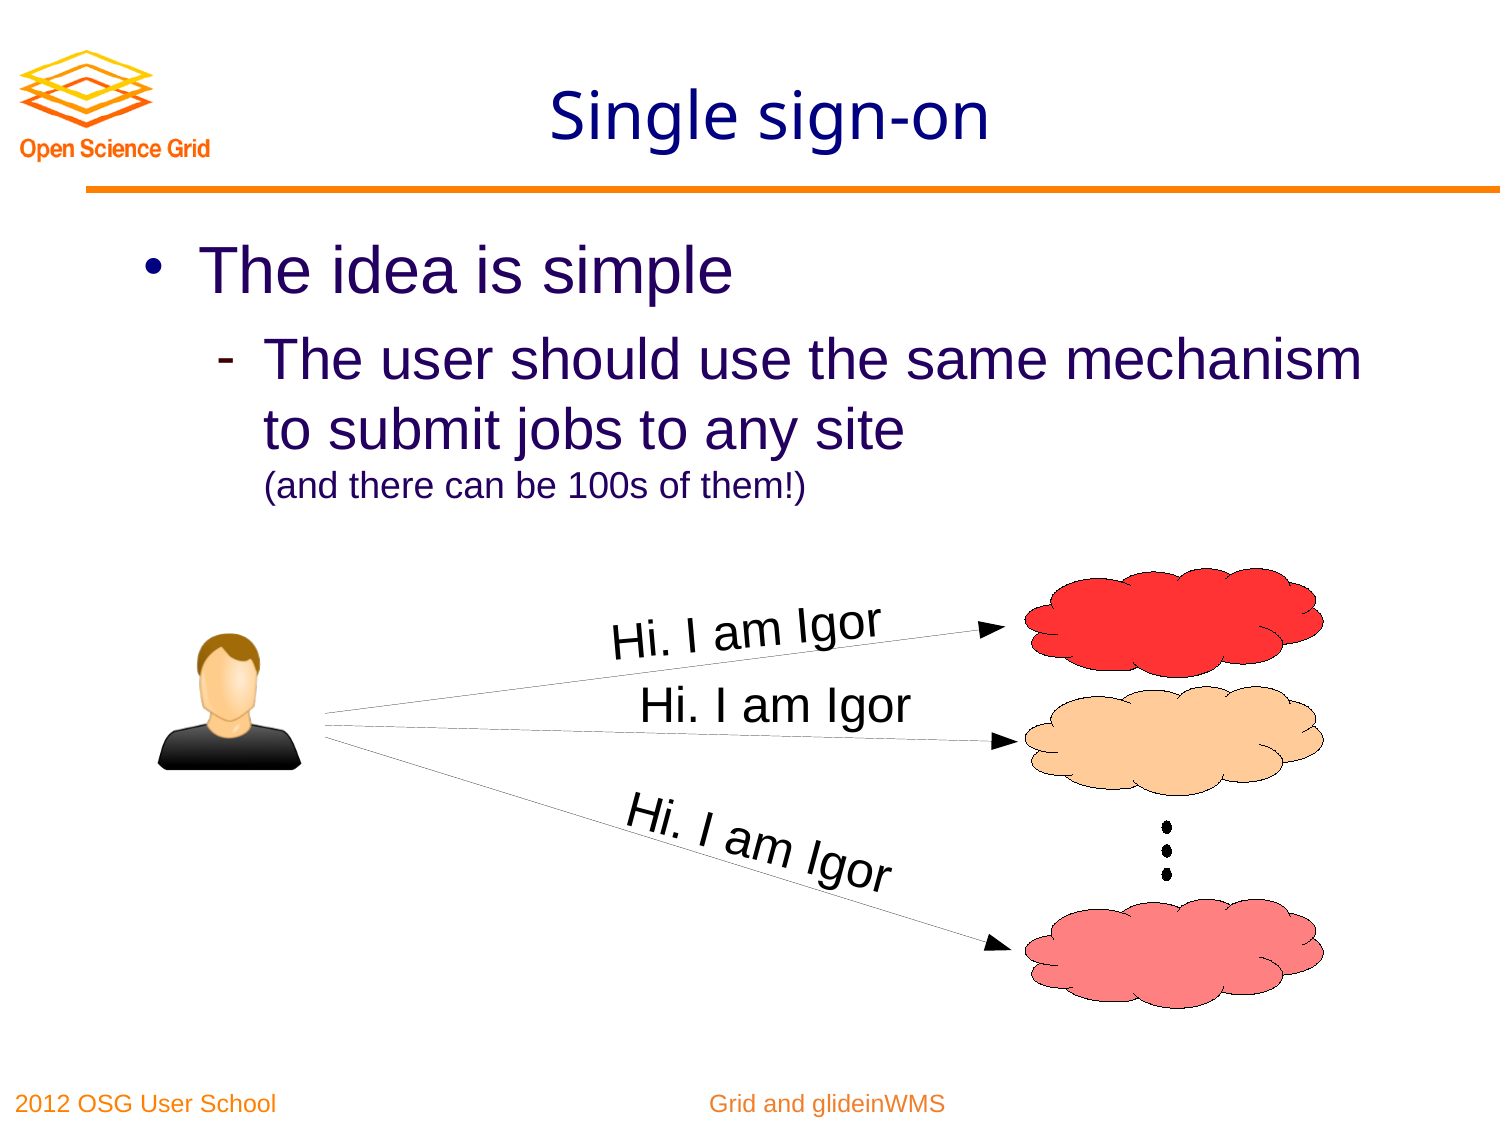

# Single sign-on
The idea is simple
The user should use the same mechanism to submit jobs to any site
(and there can be 100s of them!)
Hi. I am Igor
Hi. I am Igor
Hi. I am Igor